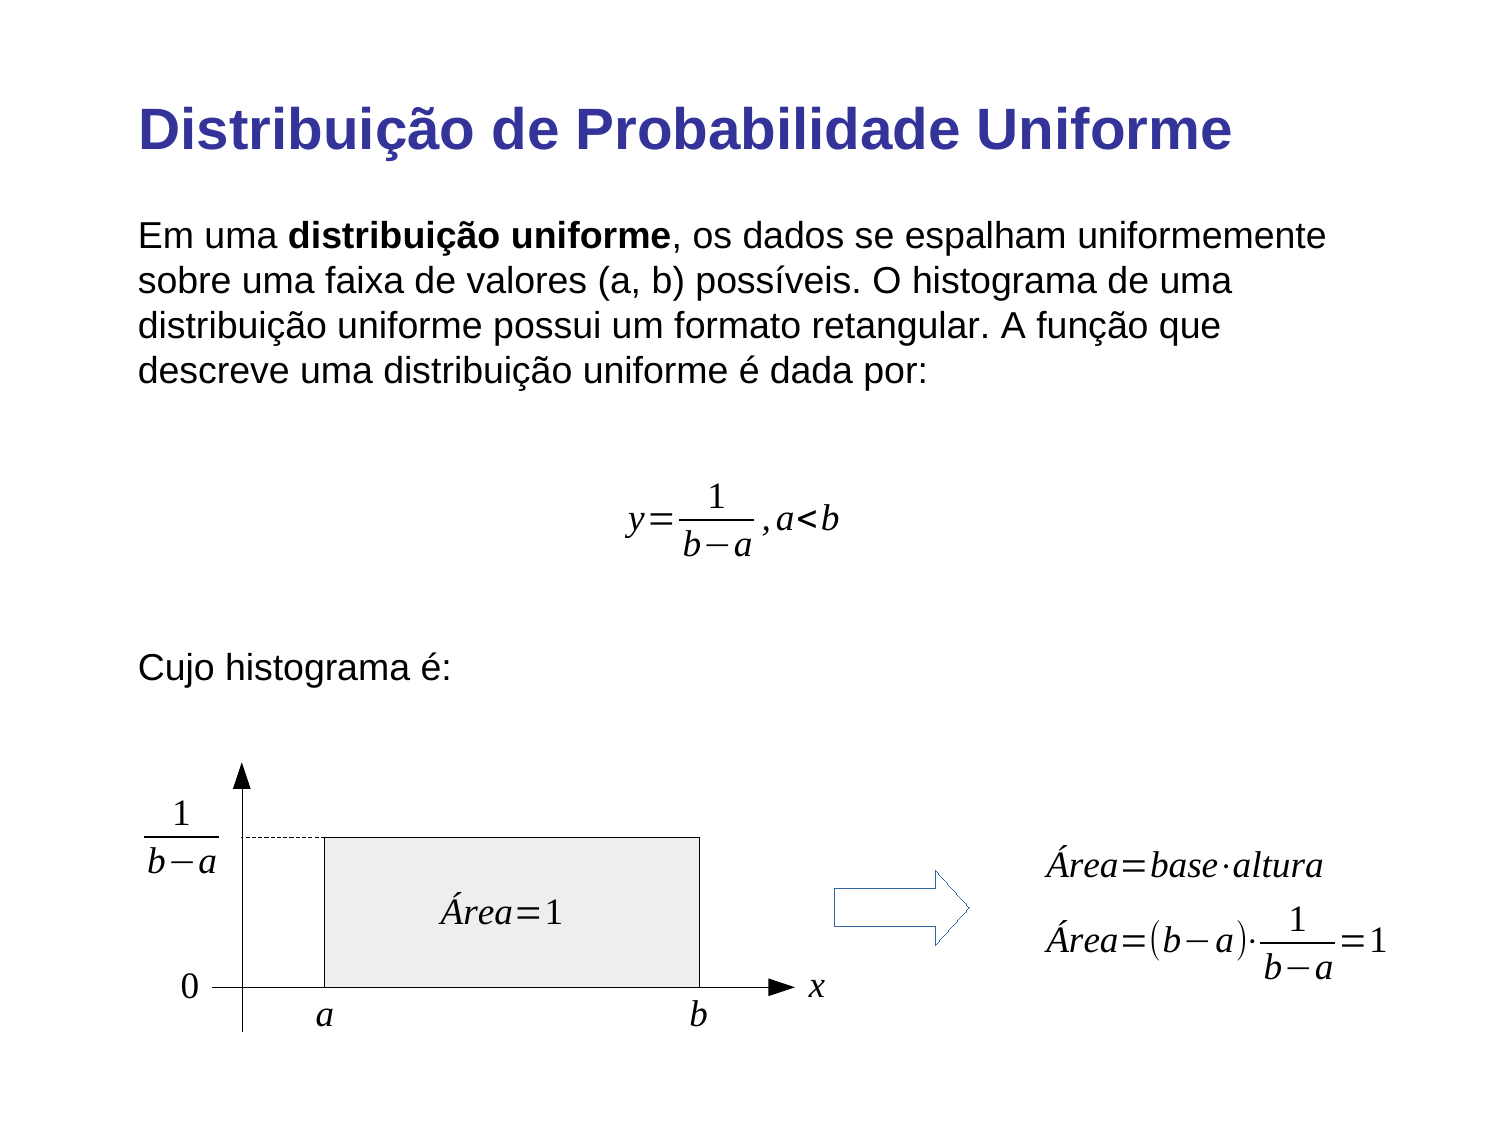

Distribuição de Probabilidade Uniforme
Em uma distribuição uniforme, os dados se espalham uniformemente sobre uma faixa de valores (a, b) possíveis. O histograma de uma distribuição uniforme possui um formato retangular. A função que descreve uma distribuição uniforme é dada por:
Cujo histograma é: